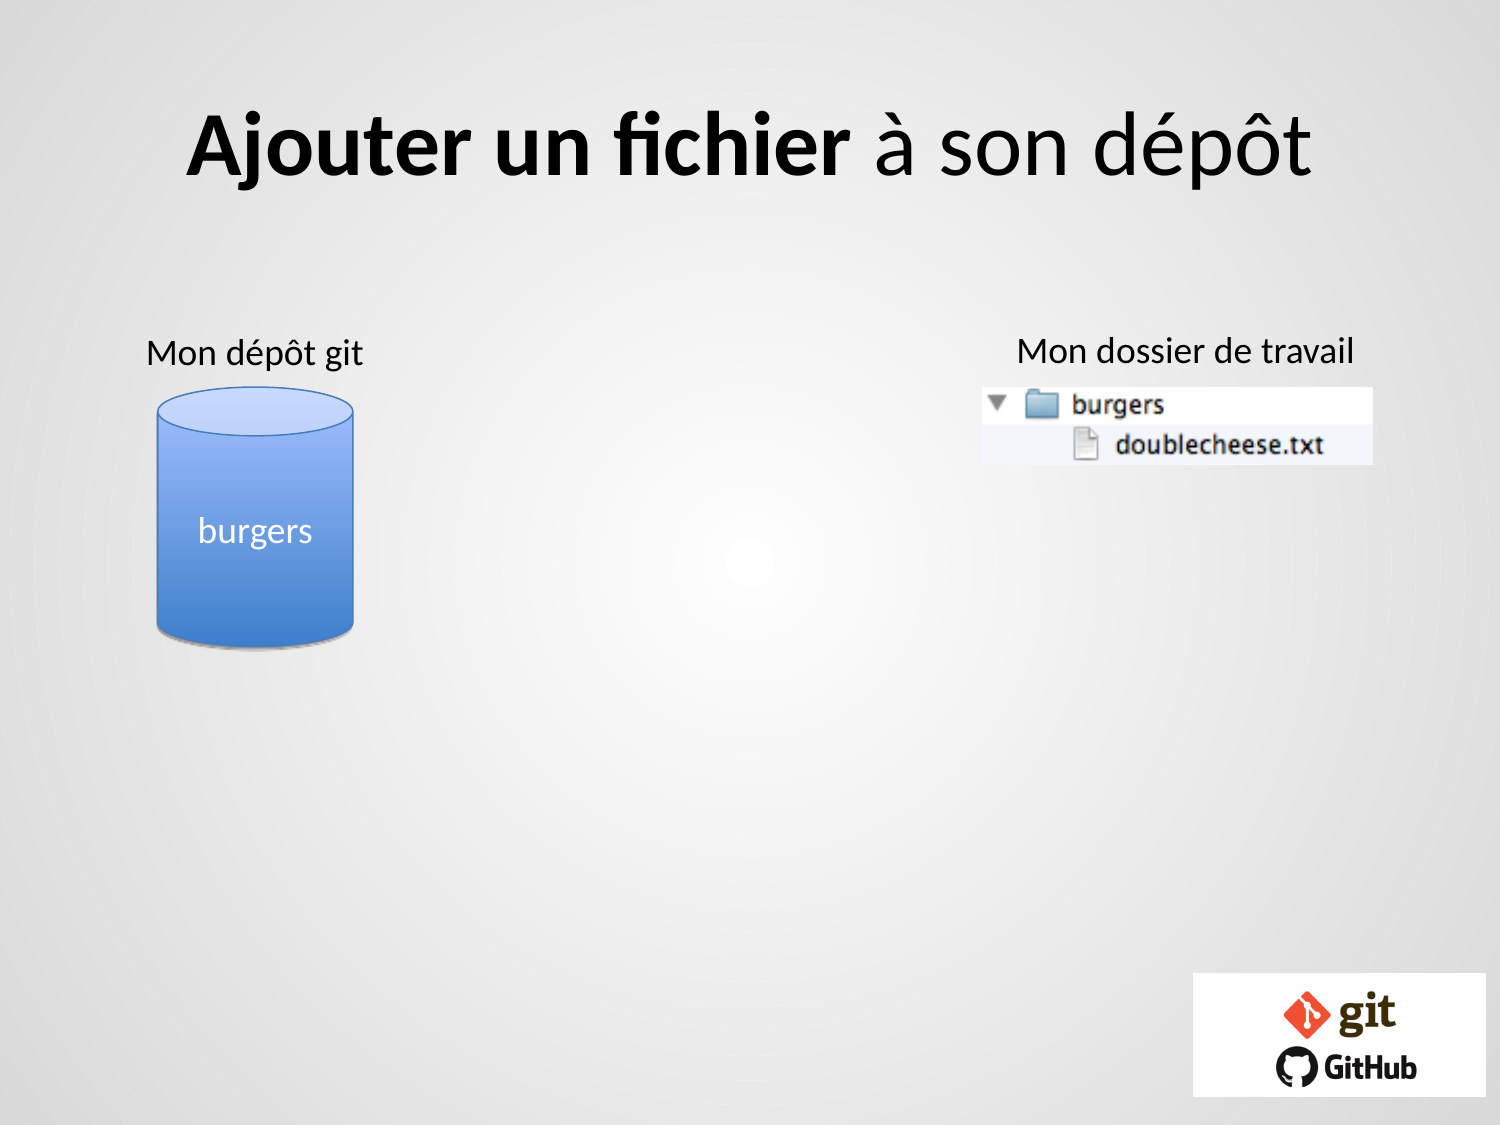

# Ajouter un fichier à son dépôt
Mon dossier de travail
Mon dépôt git
burgers